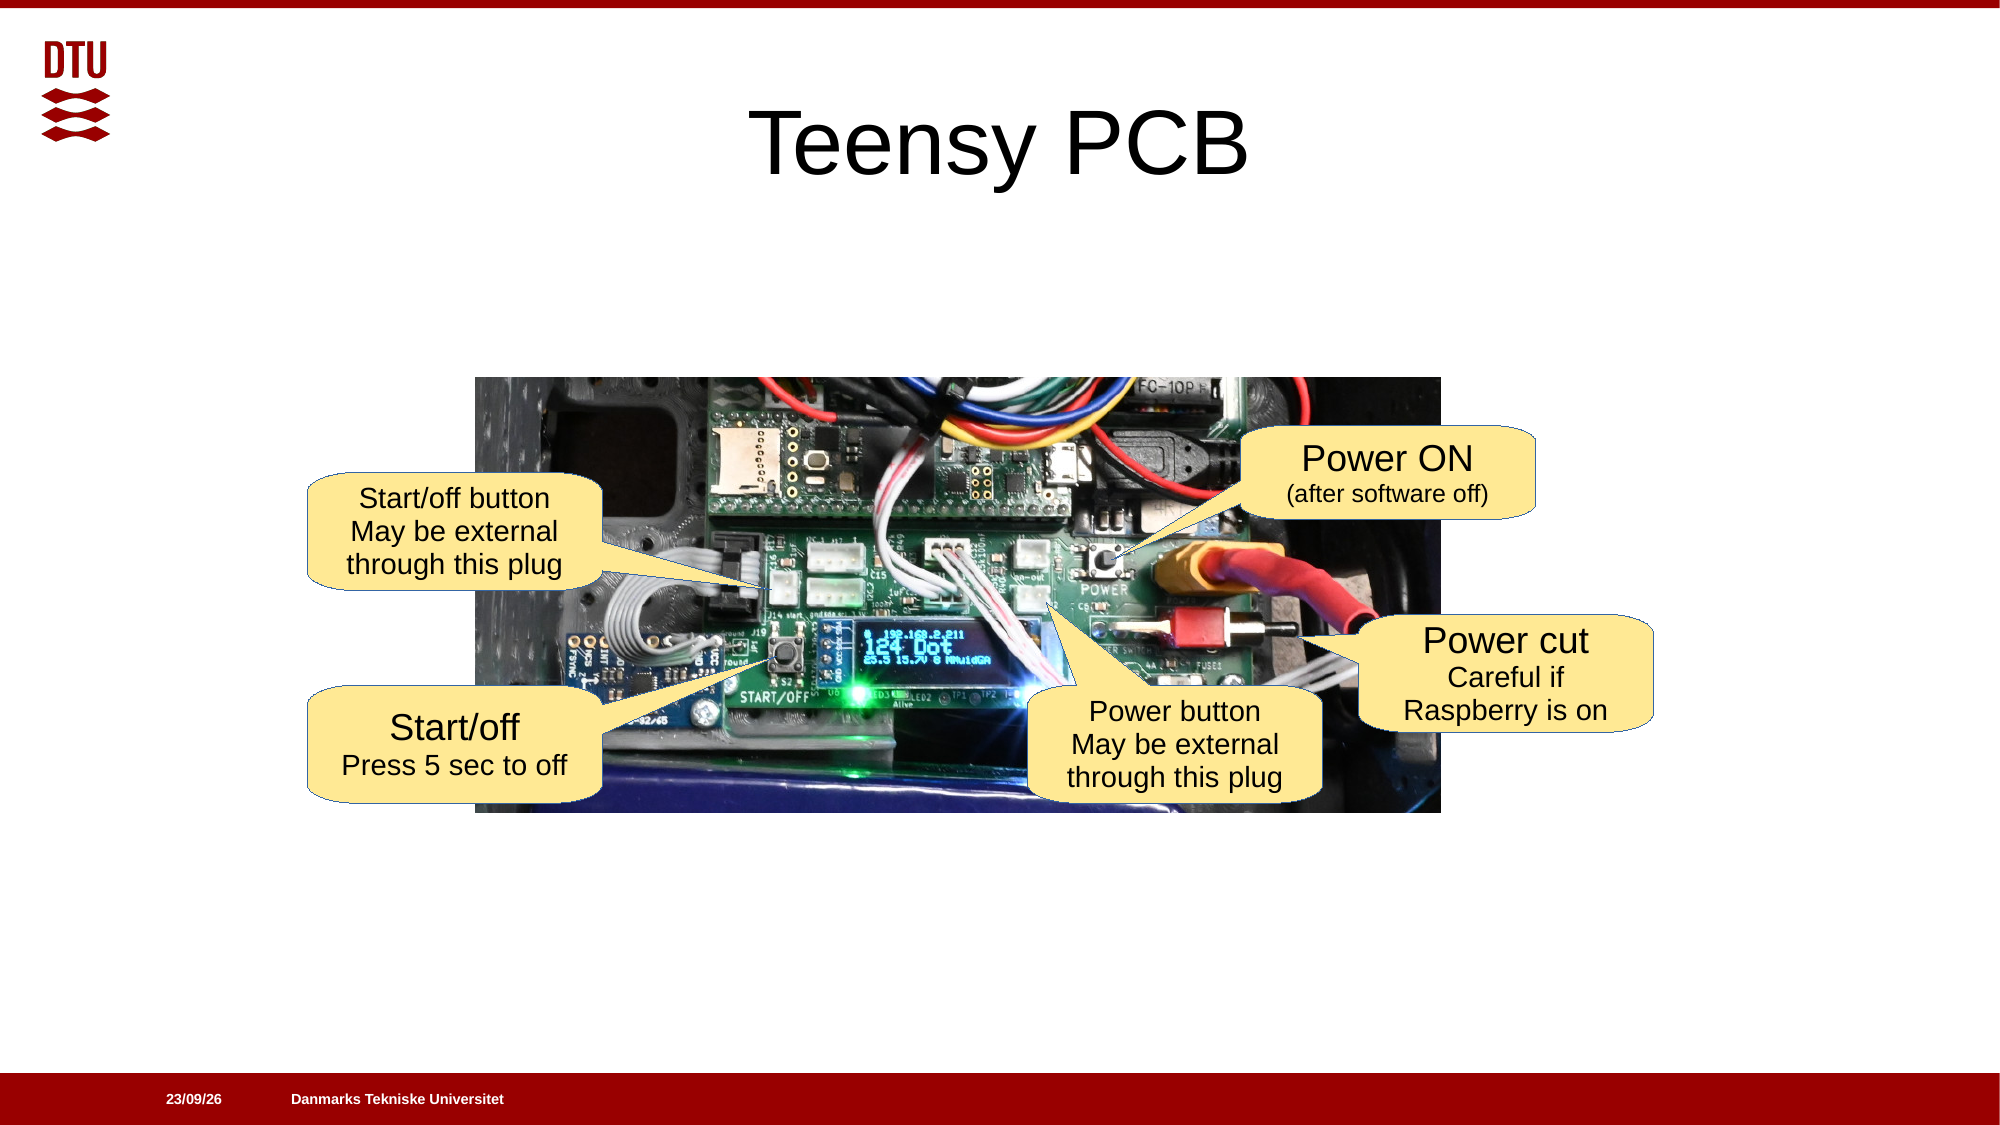

# Teensy PCB
Power ON
(after software off)
Start/off button
May be external through this plug
Power cut
Careful if Raspberry is on
Start/off
Press 5 sec to off
Power button
May be external through this plug